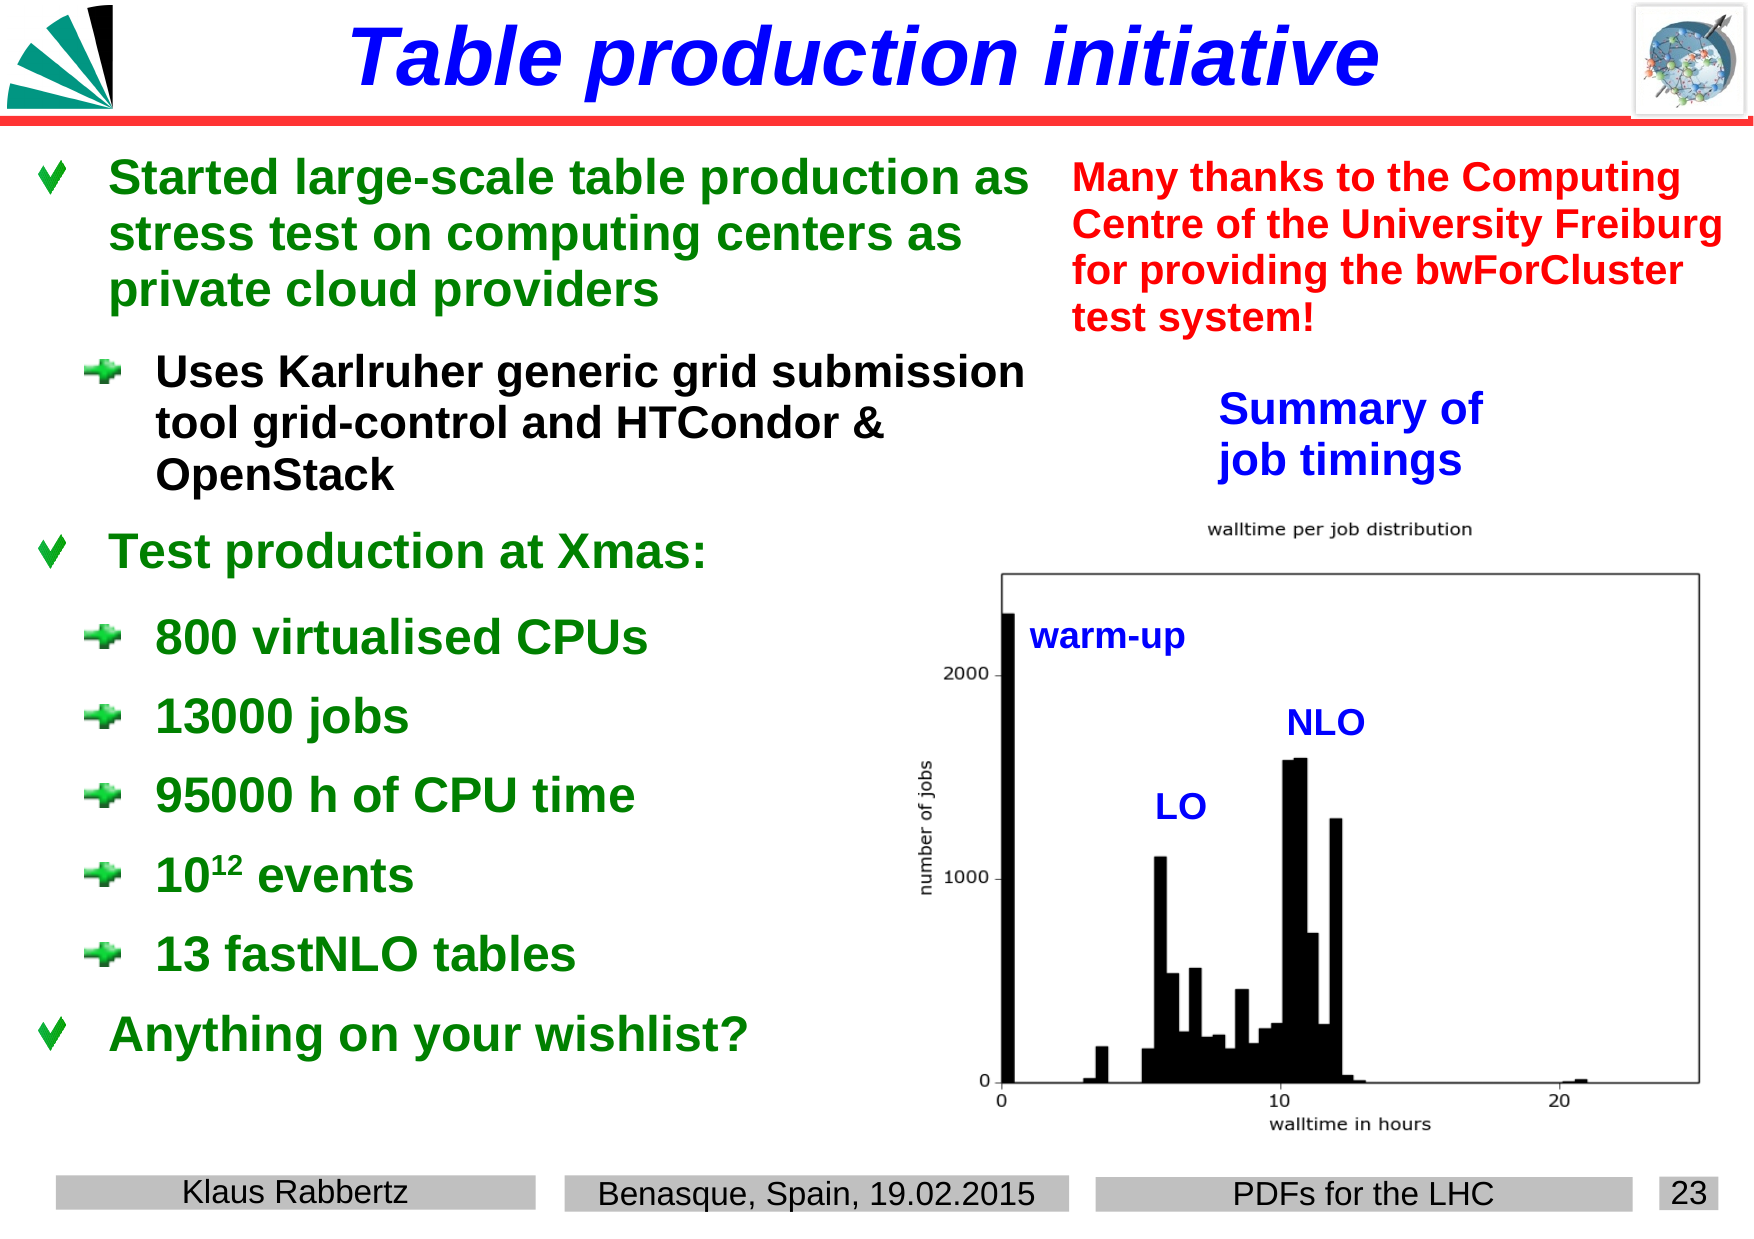

# Table production initiative
Many thanks to the Computing
Centre of the University Freiburg
for providing the bwForCluster
test system!
Started large-scale table production as stress test on computing centers as private cloud providers
Uses Karlruher generic grid submission tool grid-control and HTCondor & OpenStack
Test production at Xmas:
800 virtualised CPUs
13000 jobs
95000 h of CPU time
1012 events
13 fastNLO tables
Anything on your wishlist?
Summary of
job timings
warm-up
NLO
LO